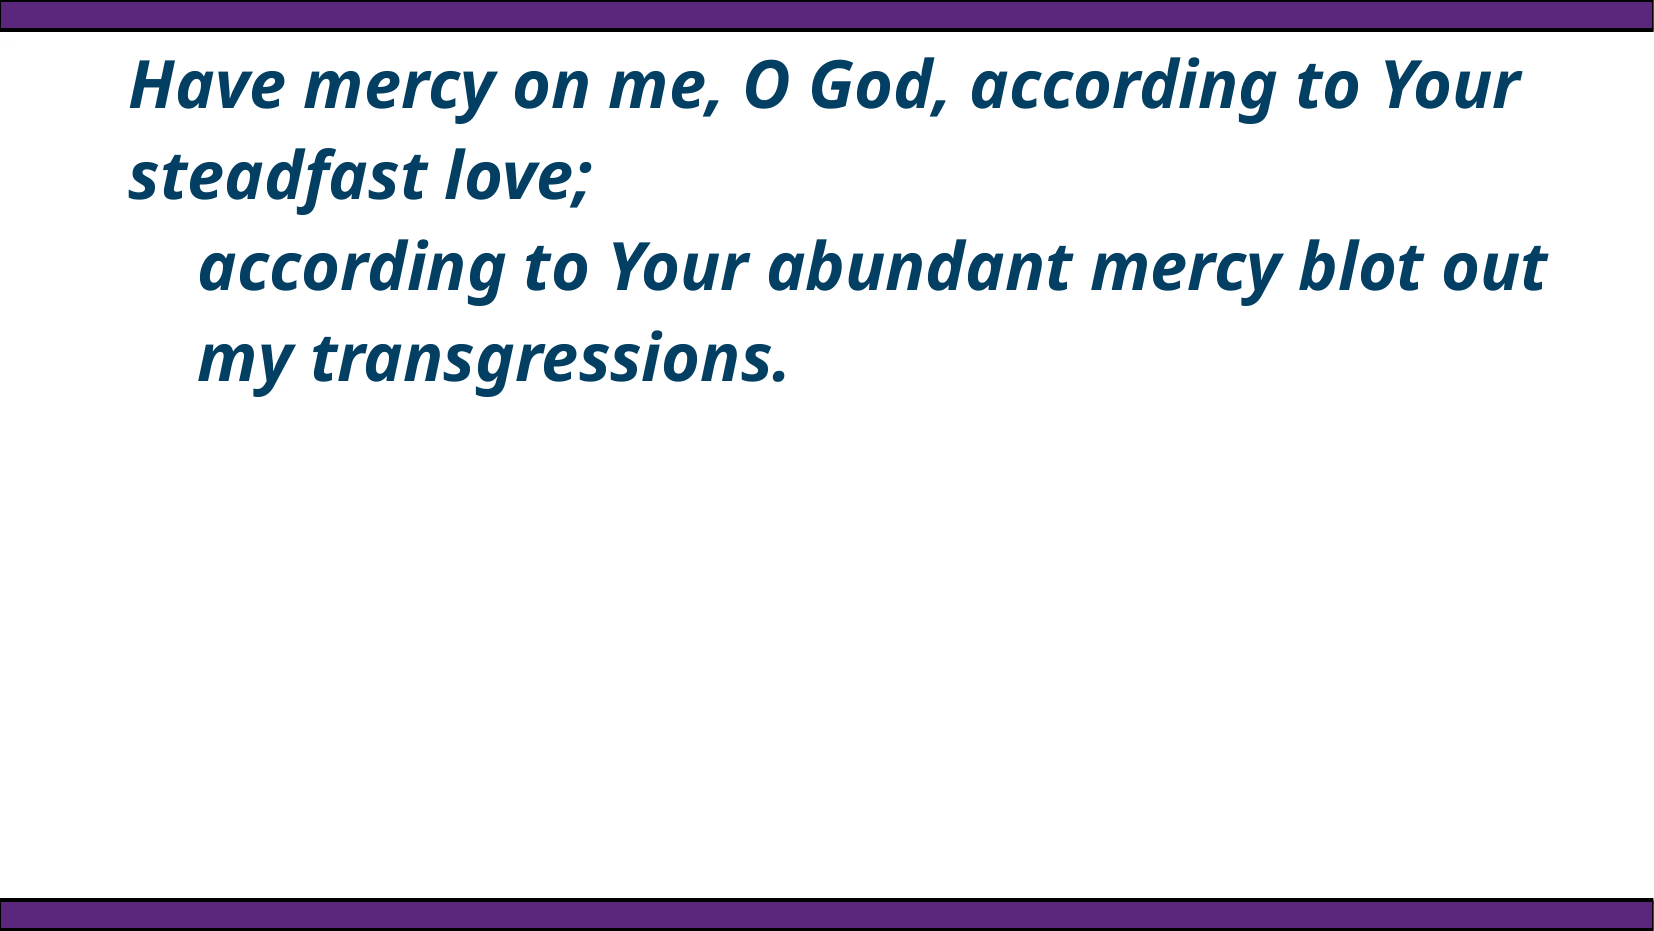

Have mercy on me, O God, according to Your
 steadfast love;
 according to Your abundant mercy blot out
 my transgressions.